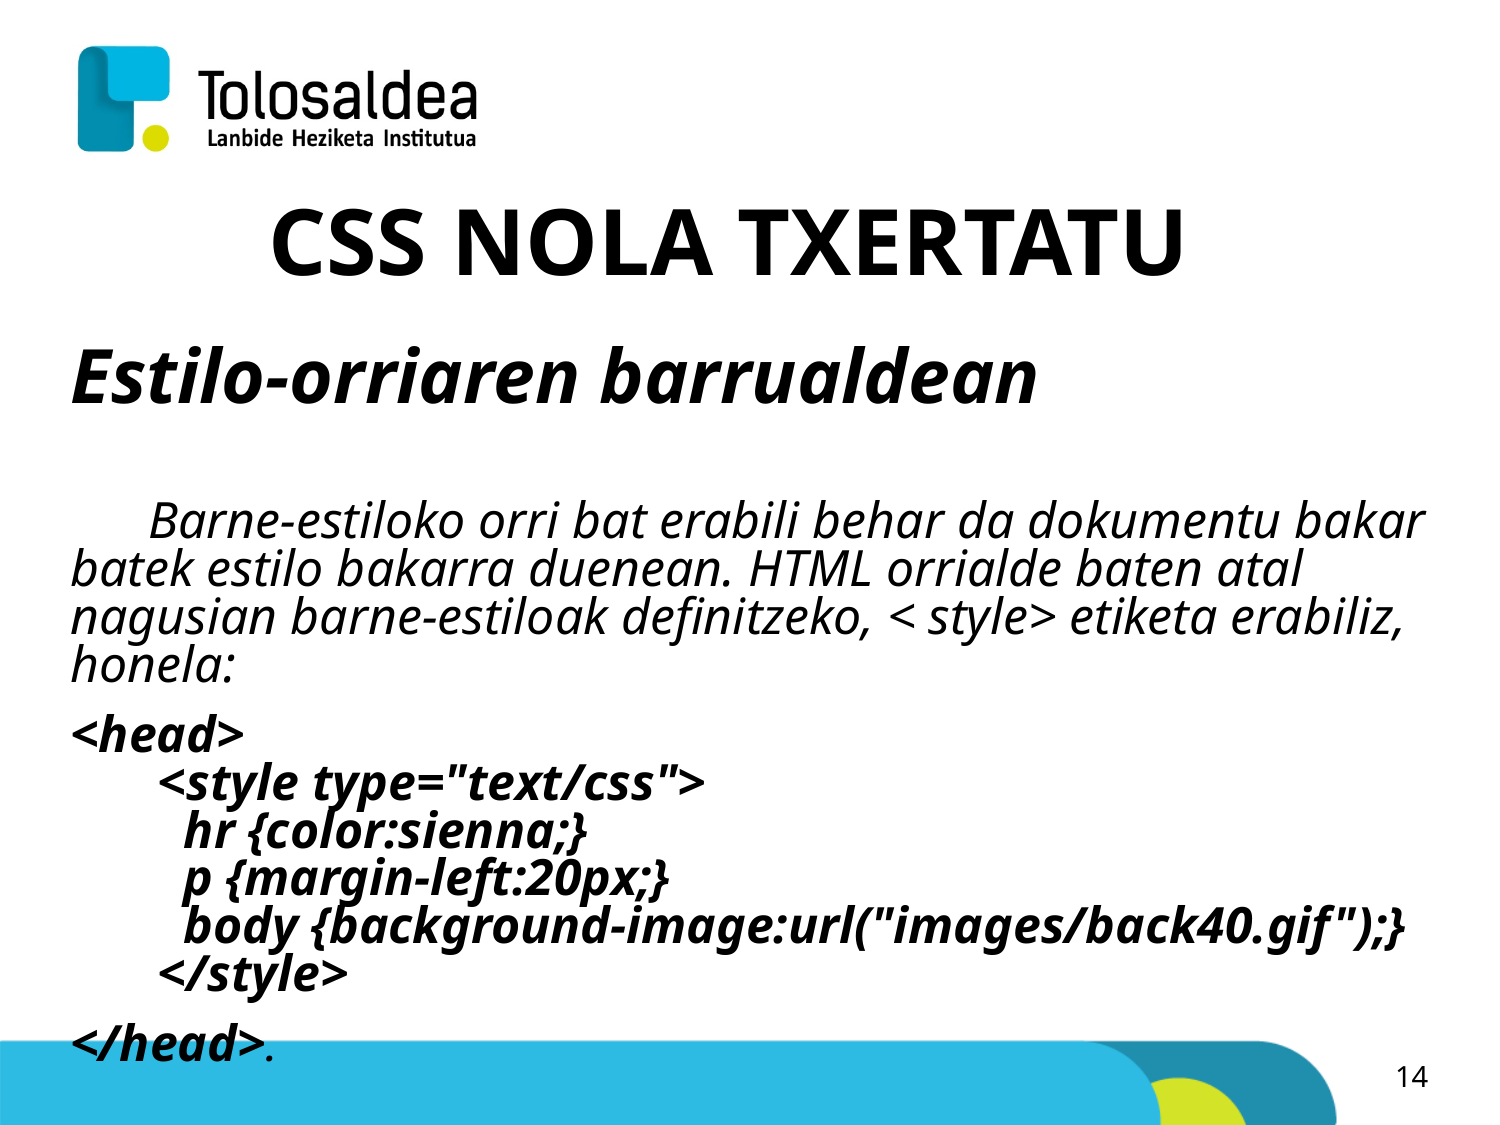

# CSS NOLA TXERTATU
Estilo-orriaren barrualdean
 Barne-estiloko orri bat erabili behar da dokumentu bakar batek estilo bakarra duenean. HTML orrialde baten atal nagusian barne-estiloak definitzeko, < style> etiketa erabiliz, honela:
<head>
<style type="text/css">
 hr {color:sienna;}
 p {margin-left:20px;}
 body {background-image:url("images/back40.gif");}
</style>
</head>.